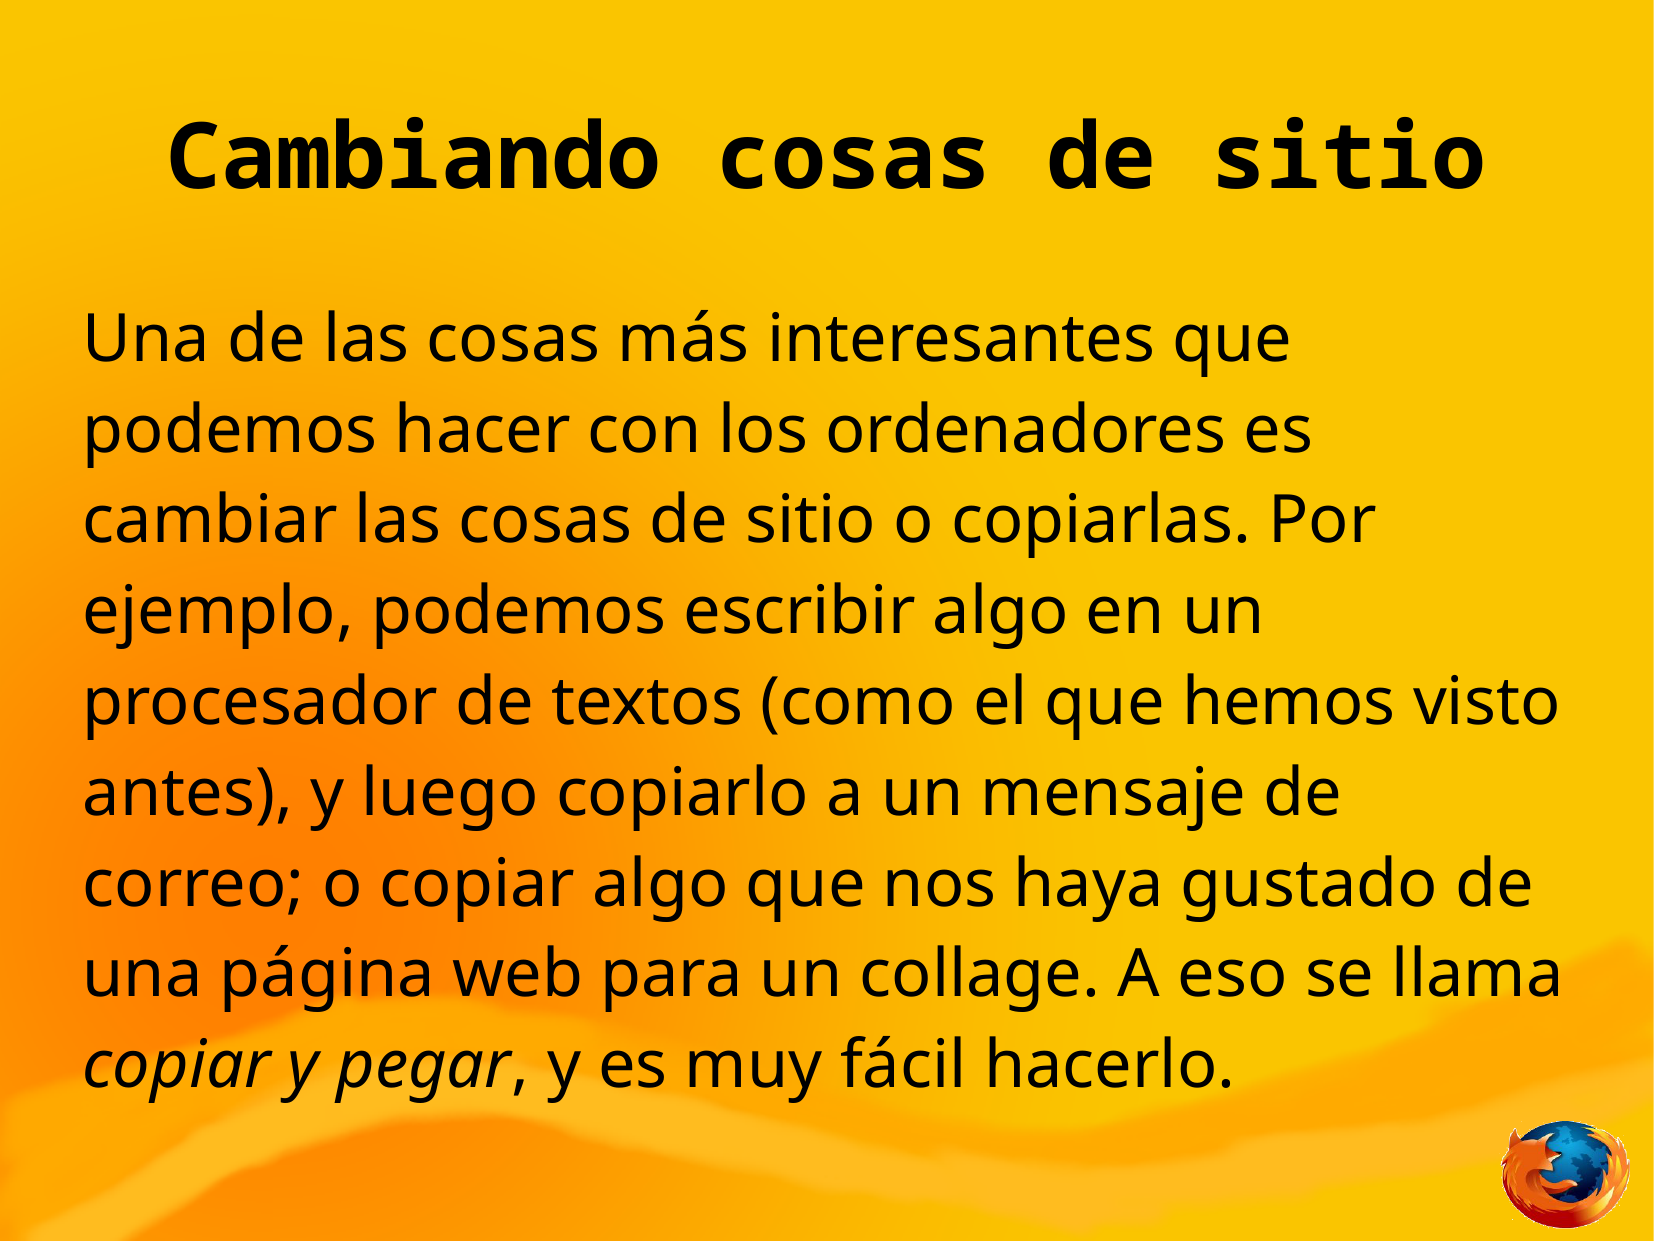

# Cambiando cosas de sitio
Una de las cosas más interesantes que podemos hacer con los ordenadores es cambiar las cosas de sitio o copiarlas. Por ejemplo, podemos escribir algo en un procesador de textos (como el que hemos visto antes), y luego copiarlo a un mensaje de correo; o copiar algo que nos haya gustado de una página web para un collage. A eso se llama copiar y pegar, y es muy fácil hacerlo.